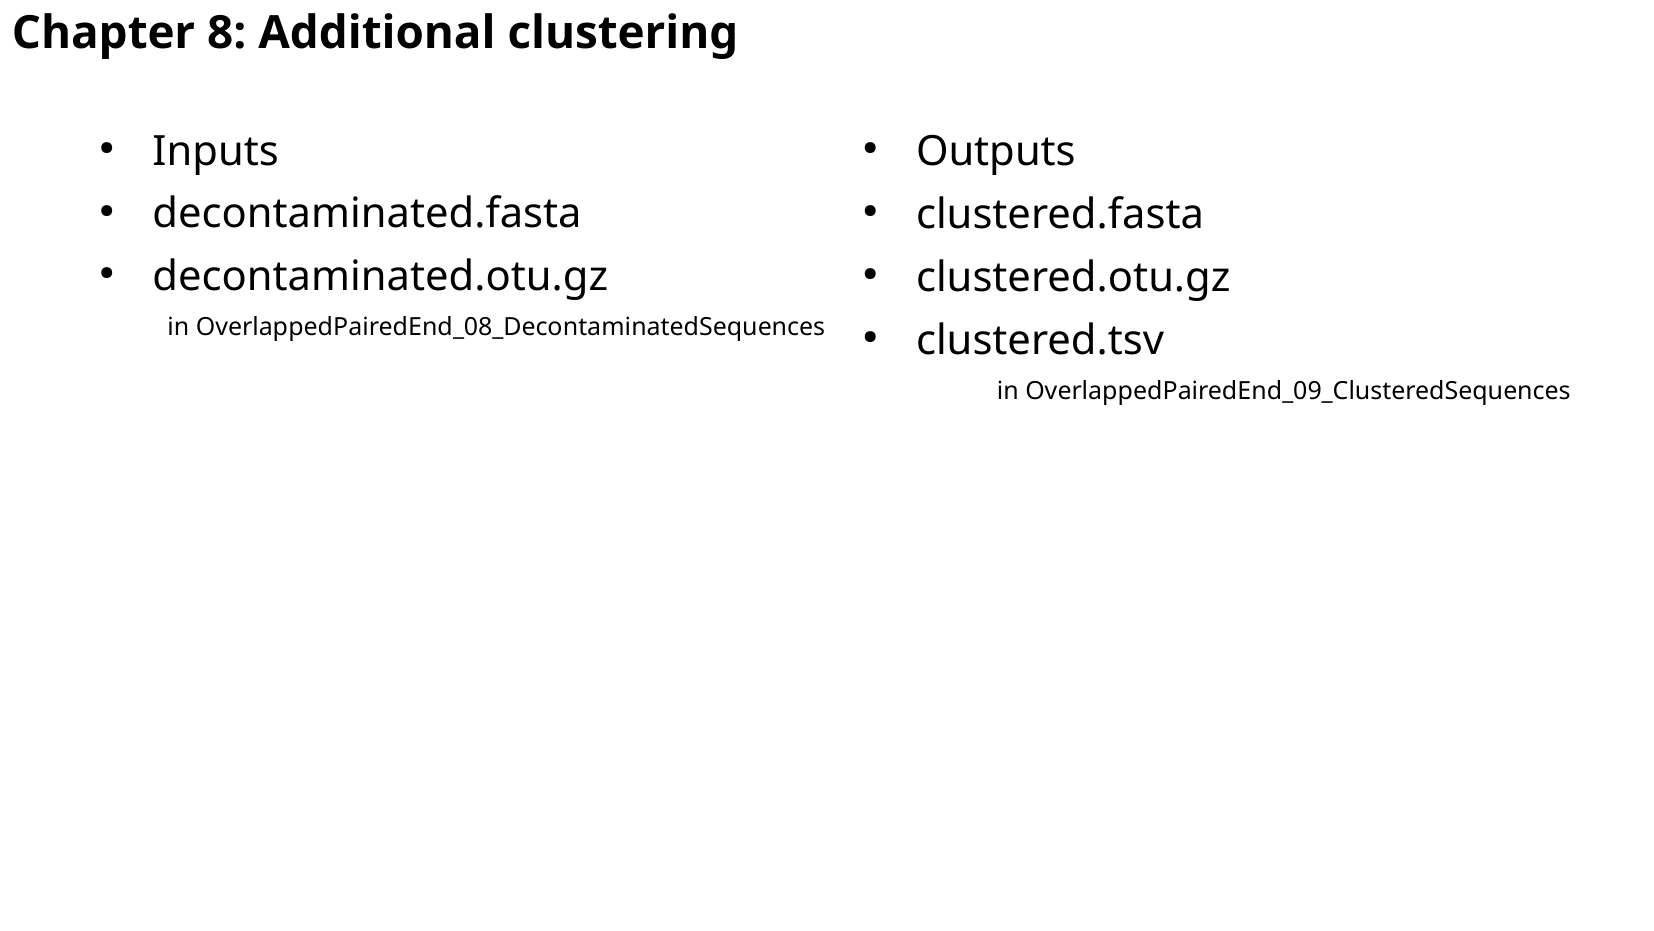

# Chapter 8: Additional clustering
Inputs
decontaminated.fasta
decontaminated.otu.gz
in OverlappedPairedEnd_08_DecontaminatedSequences
Outputs
clustered.fasta
clustered.otu.gz
clustered.tsv
in OverlappedPairedEnd_09_ClusteredSequences